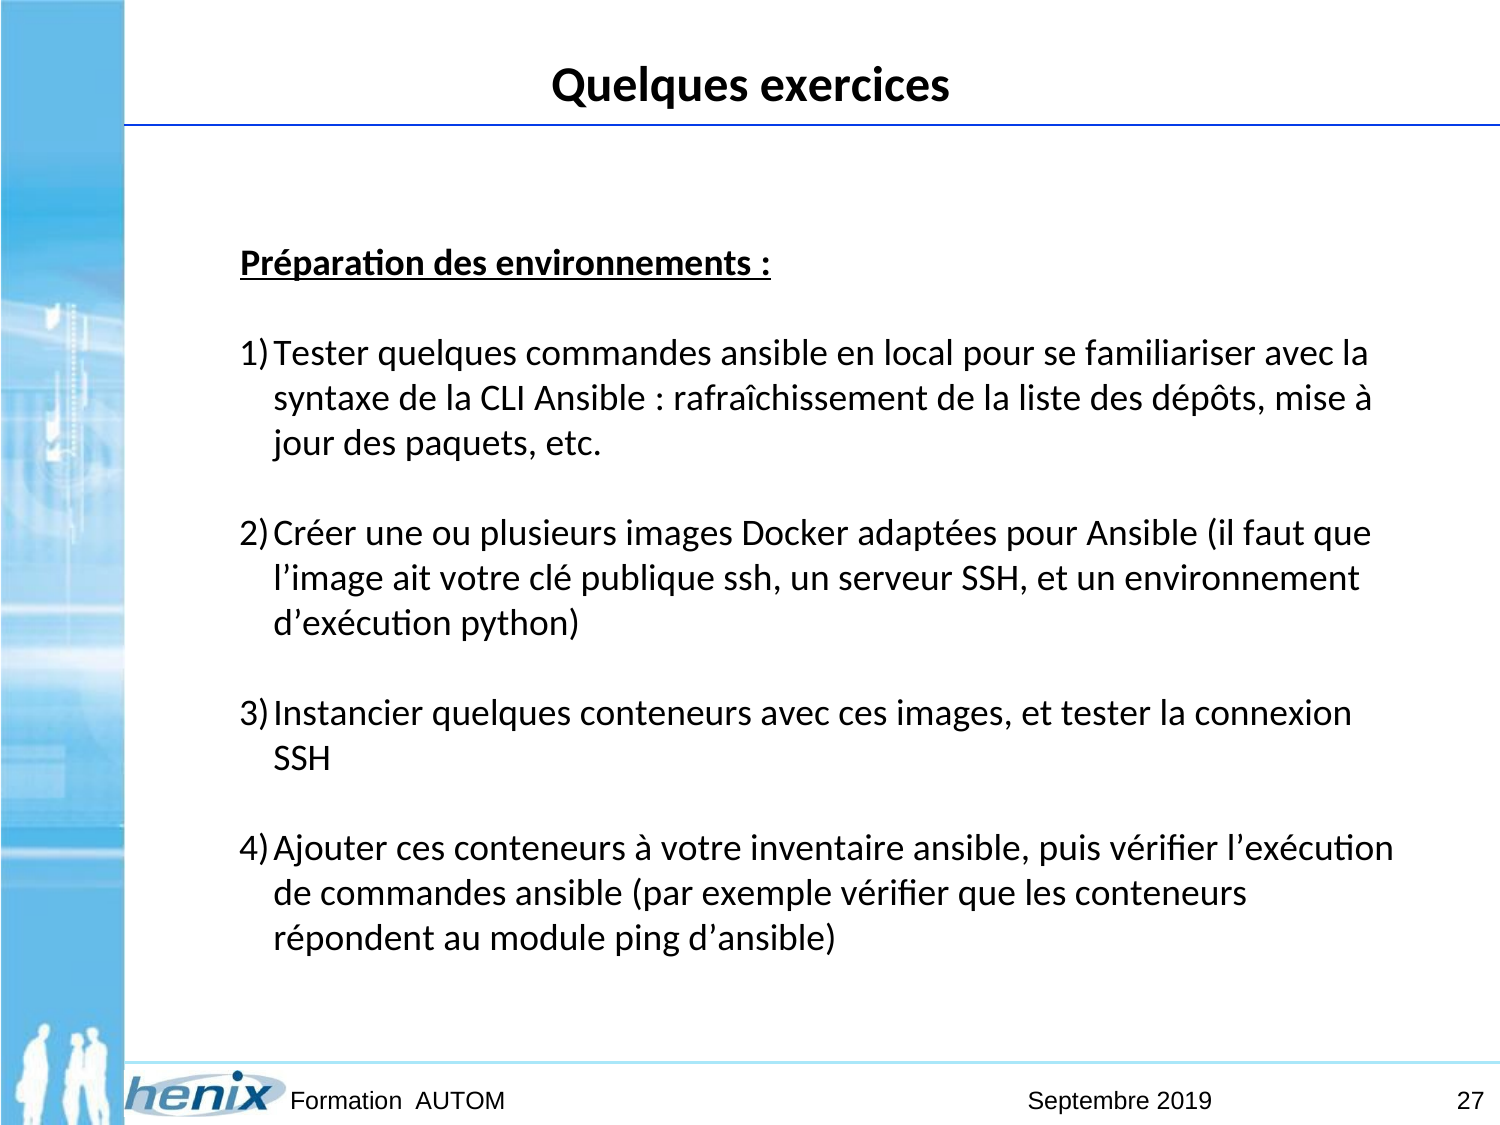

Quelques exercices
Préparation des environnements :
Tester quelques commandes ansible en local pour se familiariser avec la syntaxe de la CLI Ansible : rafraîchissement de la liste des dépôts, mise à jour des paquets, etc.
Créer une ou plusieurs images Docker adaptées pour Ansible (il faut que l’image ait votre clé publique ssh, un serveur SSH, et un environnement d’exécution python)
Instancier quelques conteneurs avec ces images, et tester la connexion SSH
Ajouter ces conteneurs à votre inventaire ansible, puis vérifier l’exécution de commandes ansible (par exemple vérifier que les conteneurs répondent au module ping d’ansible)
Formation AUTOM
Septembre 2019